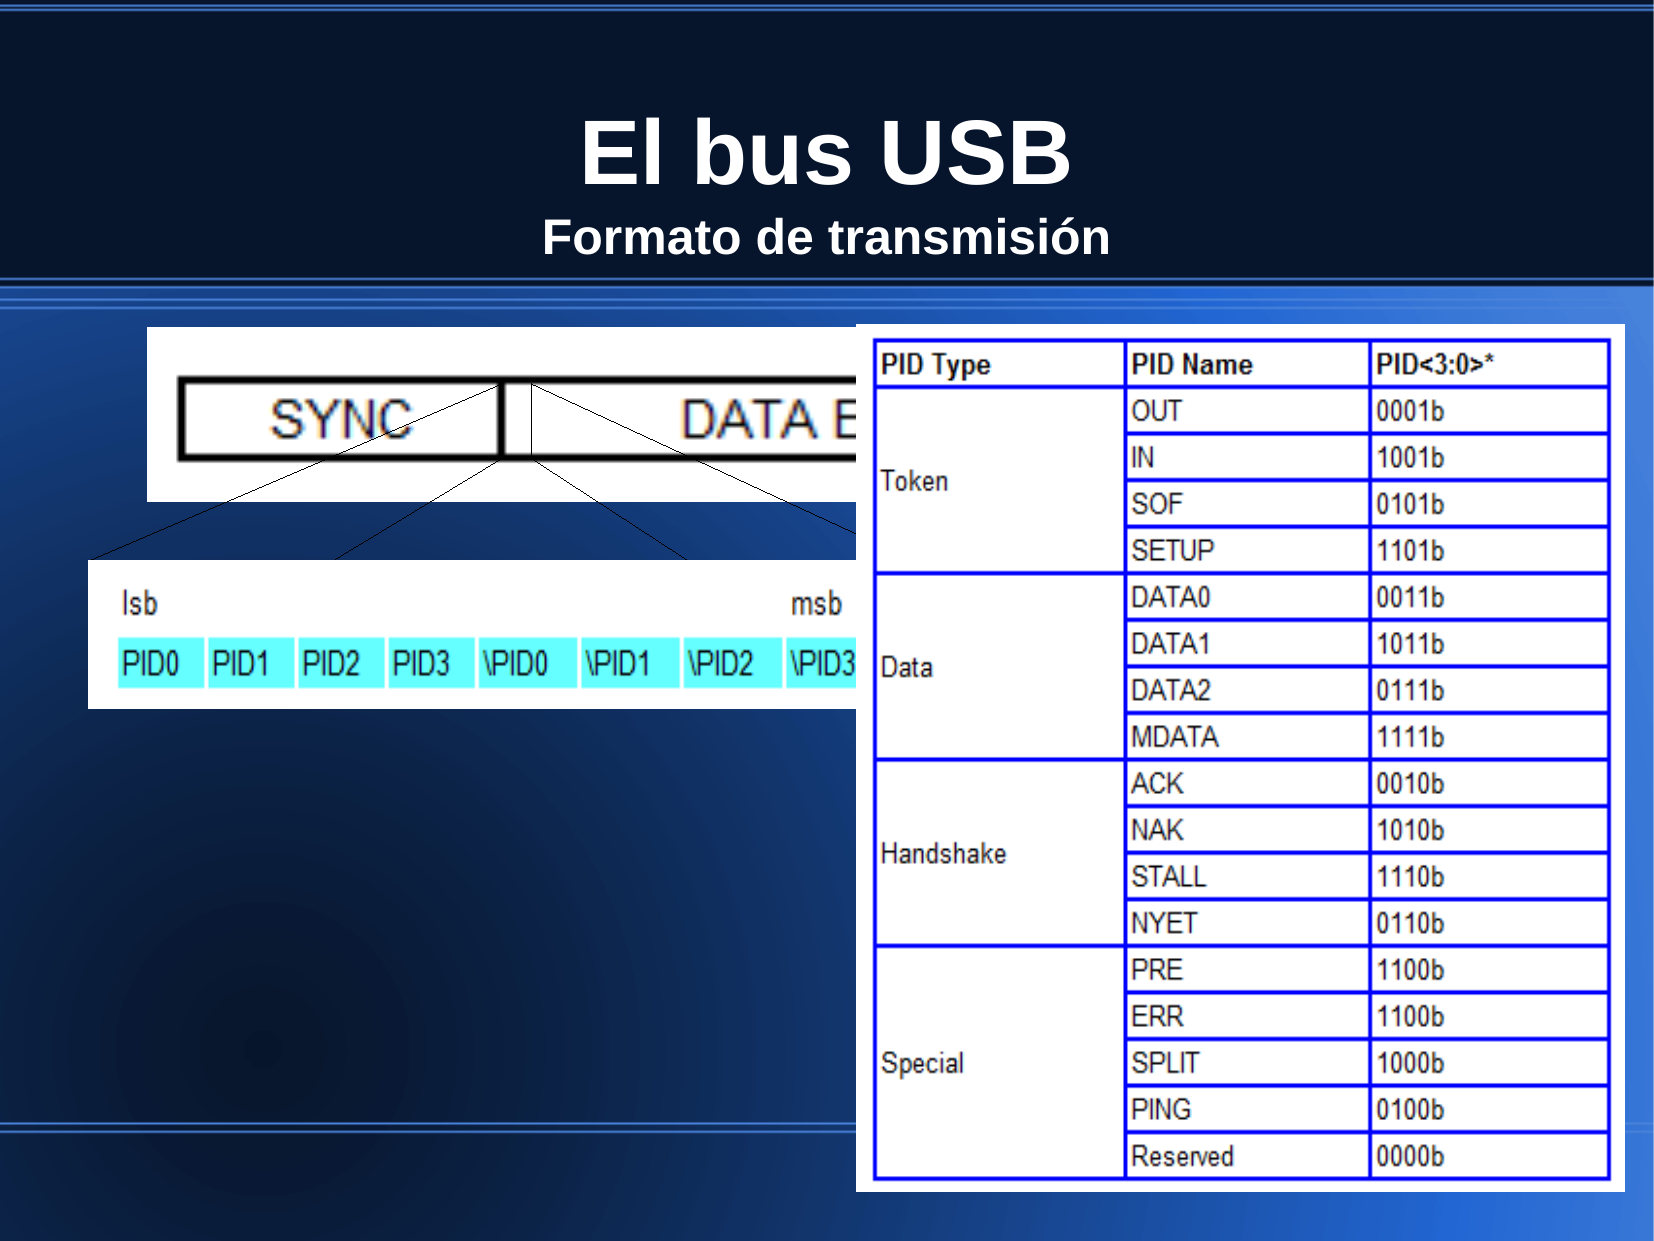

# El bus USB
Formato de transmisión